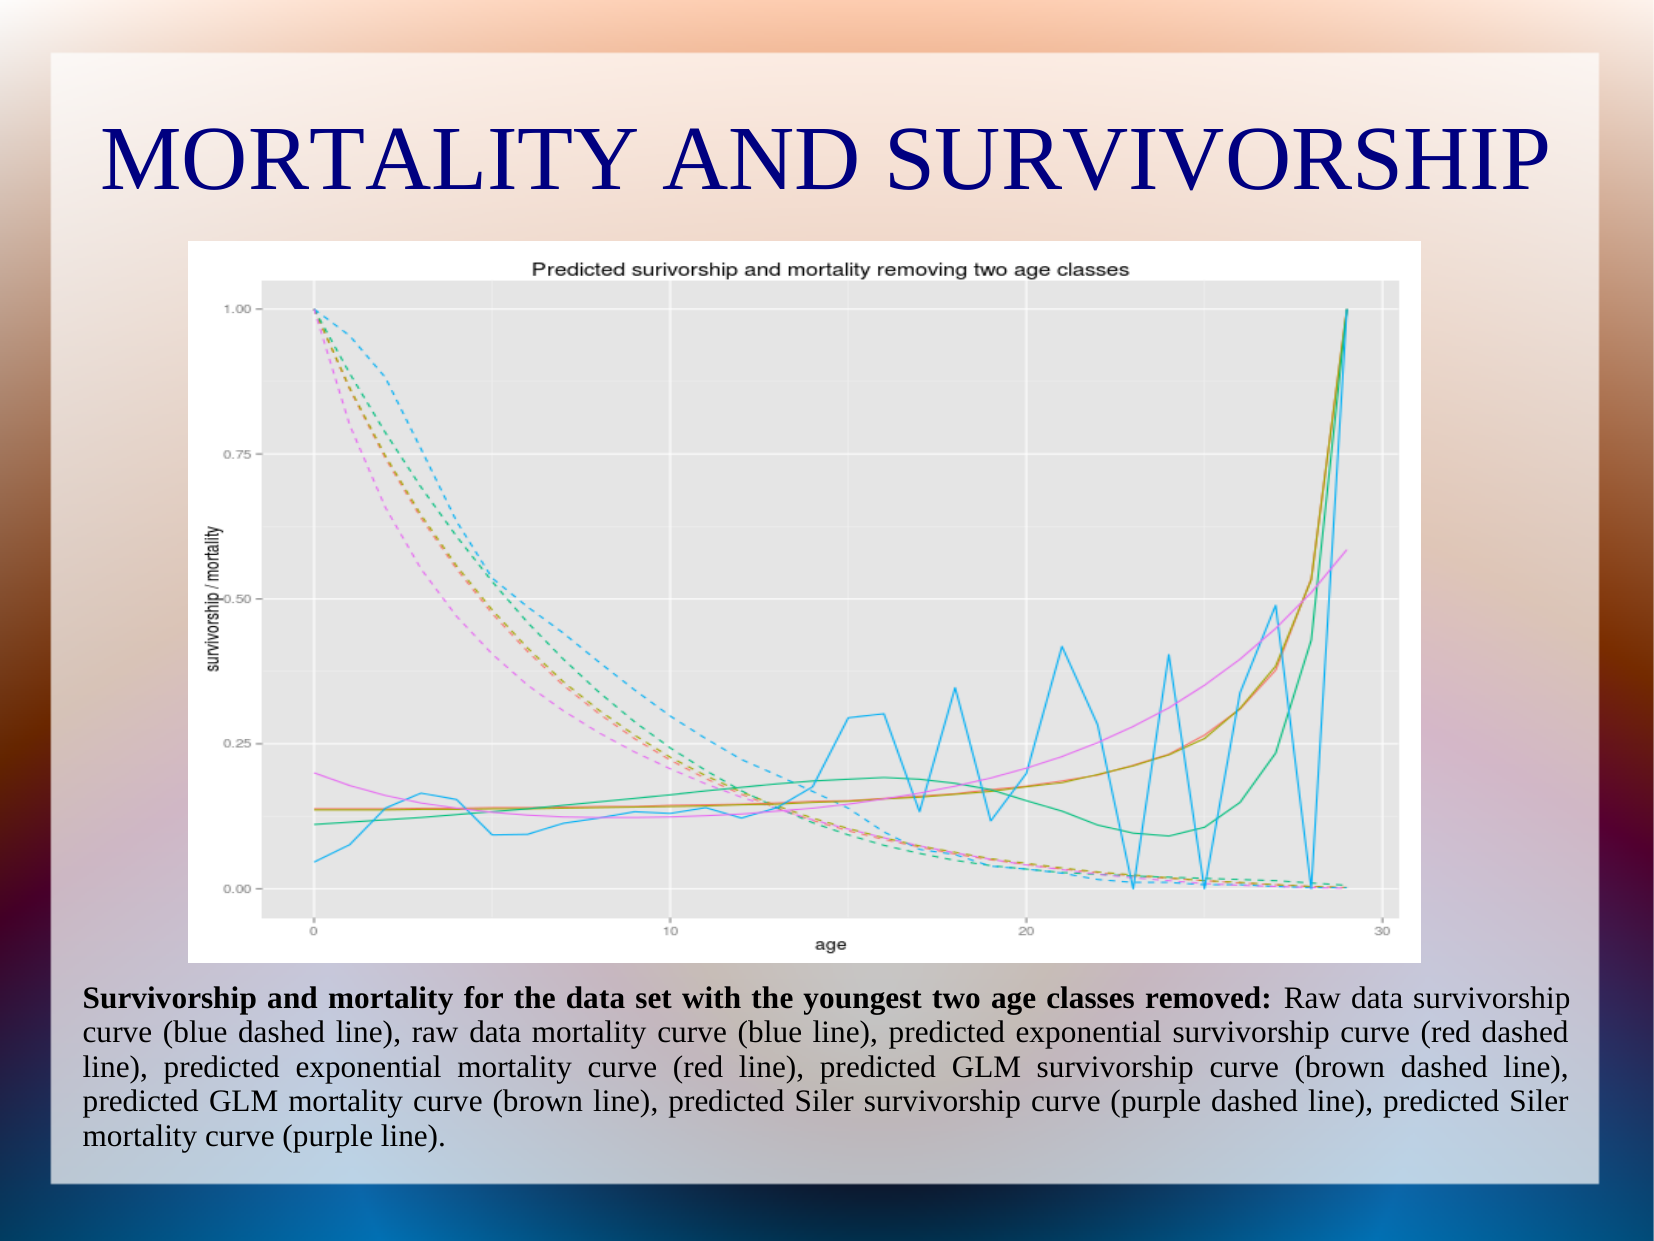

# MORTALITY AND SURVIVORSHIP
Survivorship and mortality for the data set with the youngest two age classes removed: Raw data survivorship curve (blue dashed line), raw data mortality curve (blue line), predicted exponential survivorship curve (red dashed line), predicted exponential mortality curve (red line), predicted GLM survivorship curve (brown dashed line), predicted GLM mortality curve (brown line), predicted Siler survivorship curve (purple dashed line), predicted Siler mortality curve (purple line).